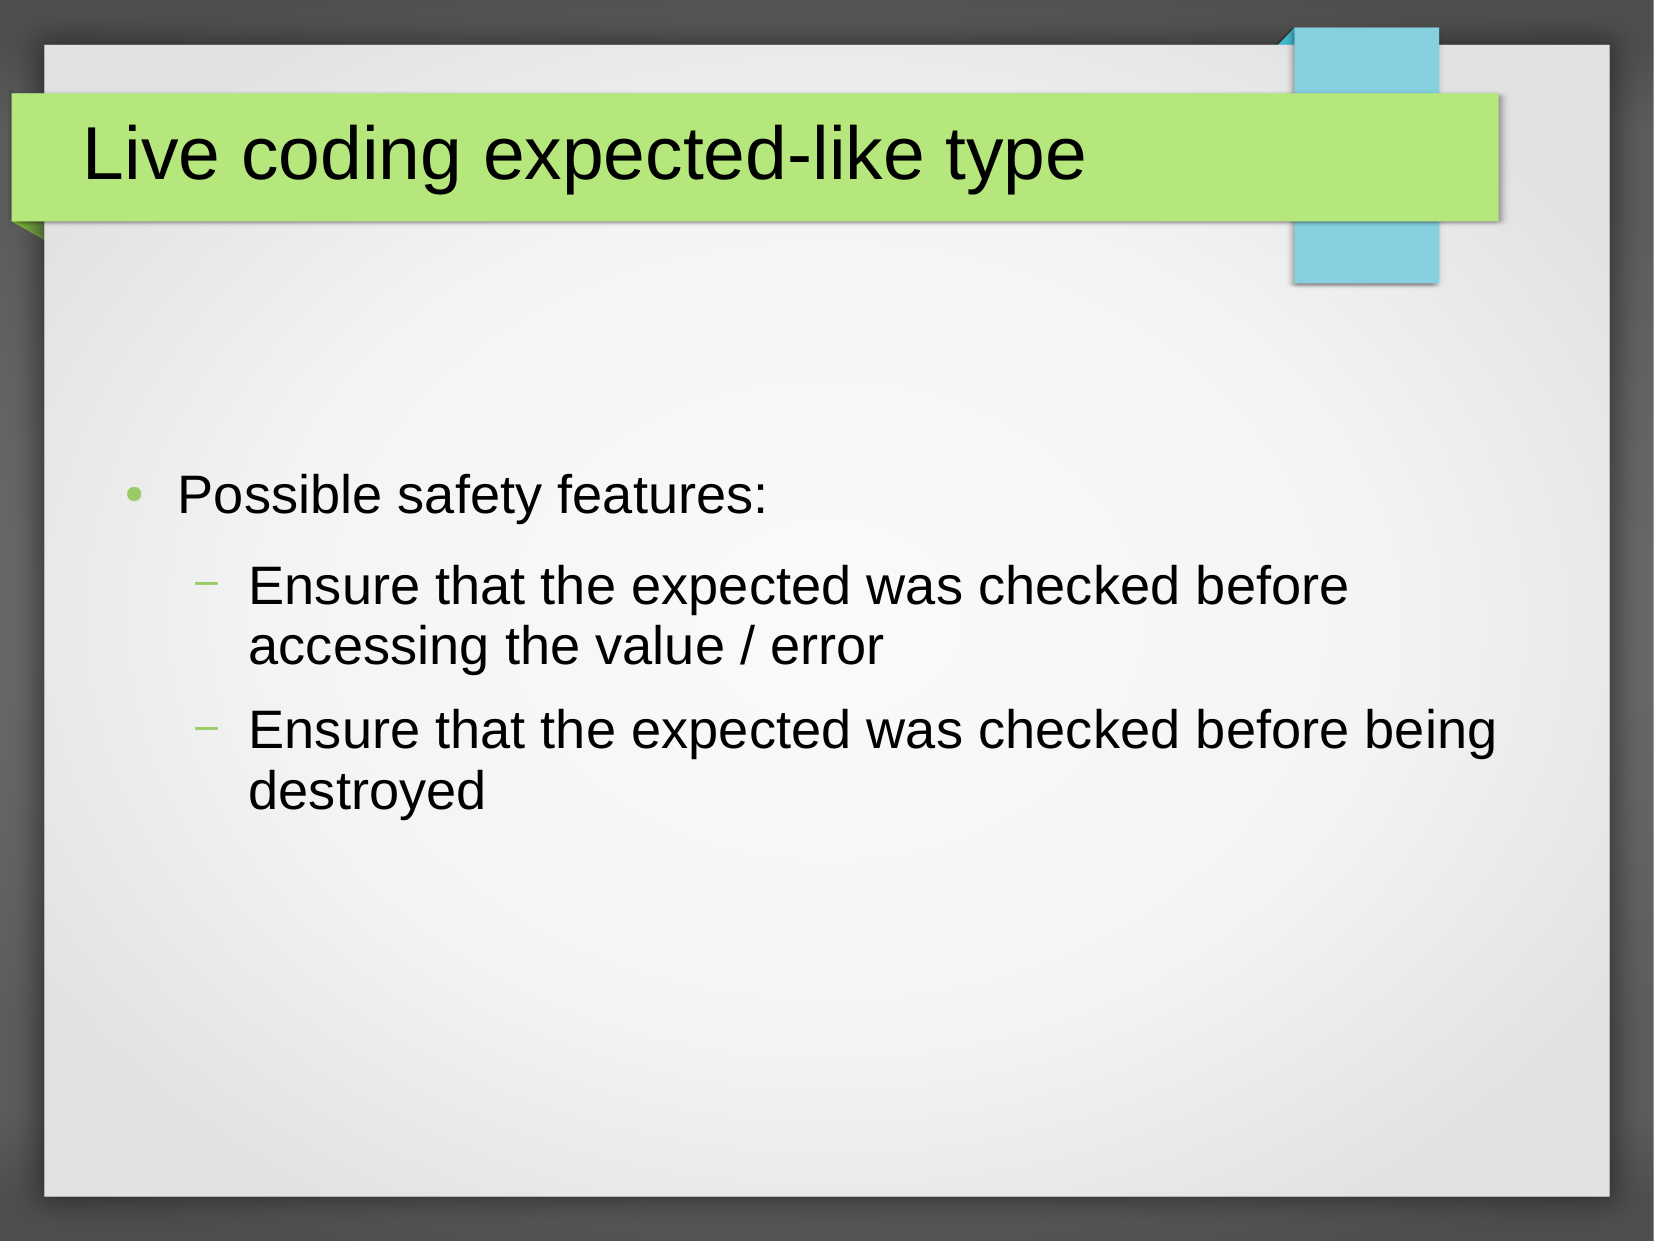

# Live coding expected-like type
Possible safety features:
Ensure that the expected was checked before accessing the value / error
Ensure that the expected was checked before being destroyed